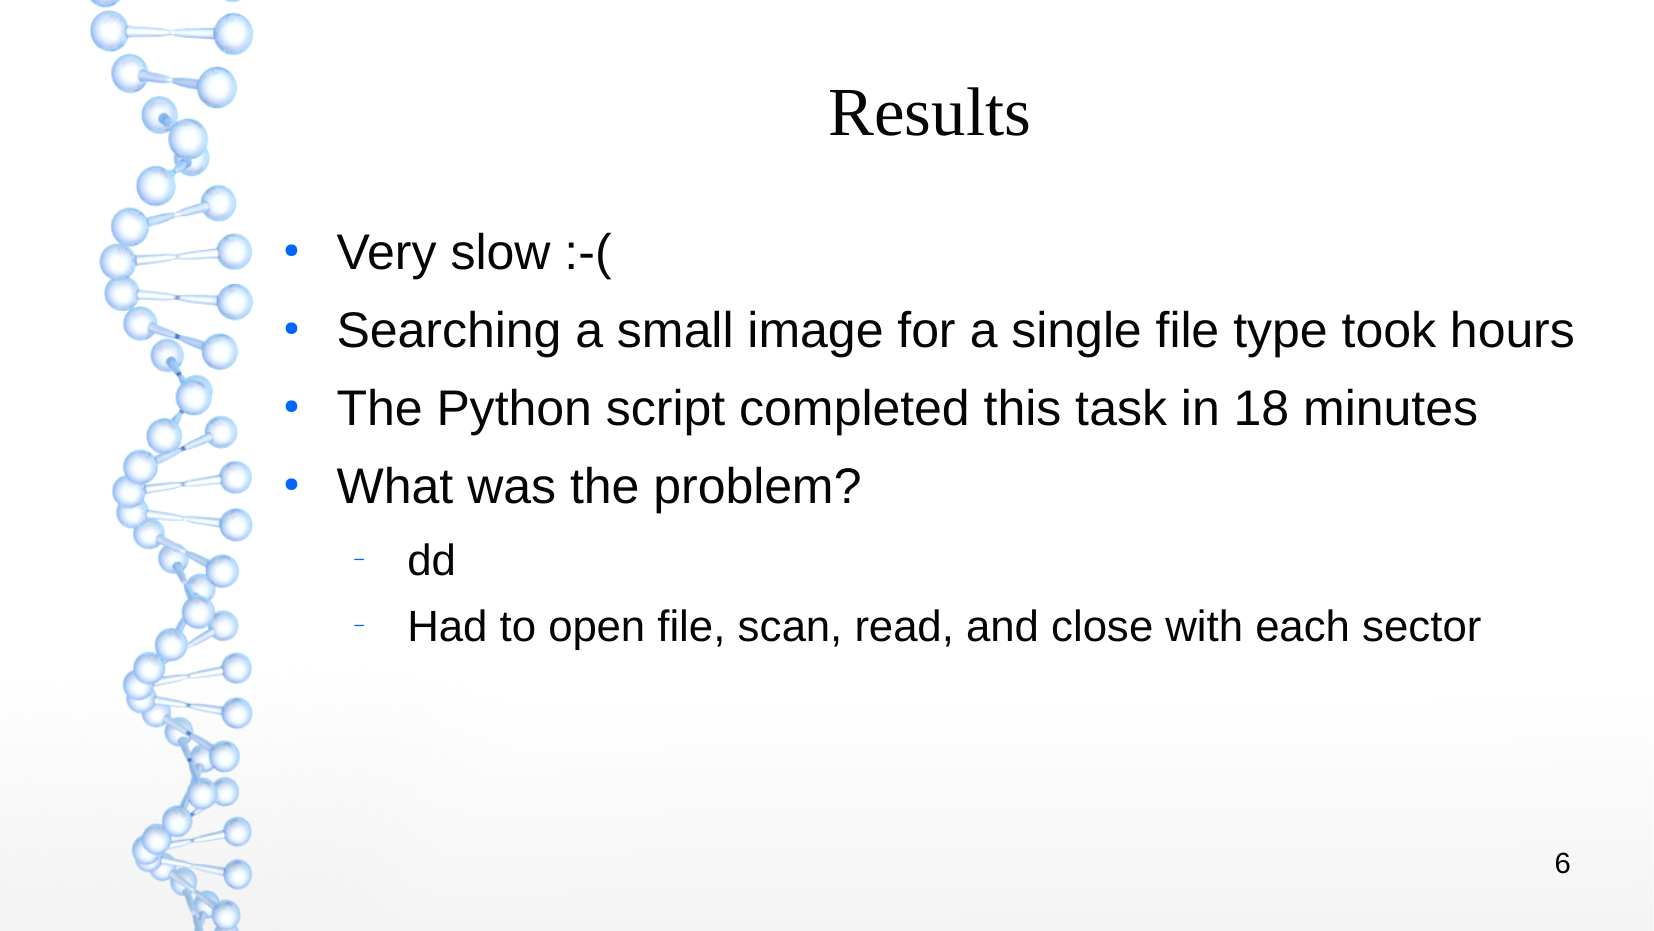

# Results
Very slow :-(
Searching a small image for a single file type took hours
The Python script completed this task in 18 minutes
What was the problem?
dd
Had to open file, scan, read, and close with each sector
6